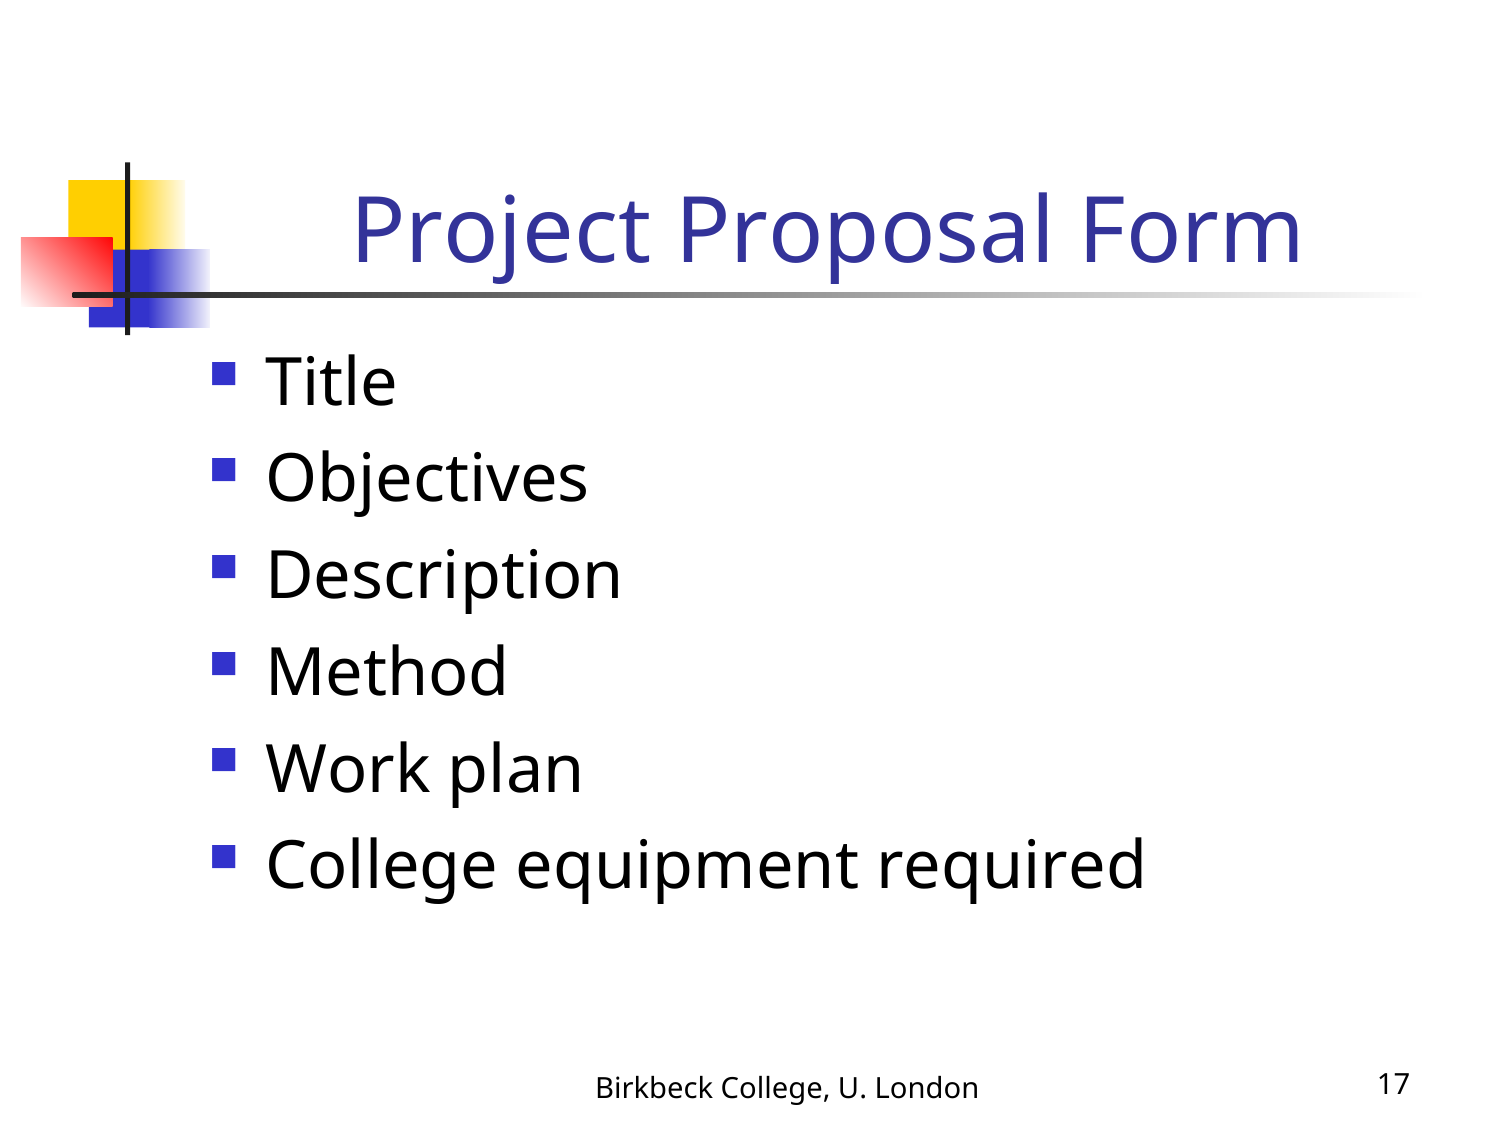

# Project Proposal Form
Title
Objectives
Description
Method
Work plan
College equipment required
Birkbeck College, U. London